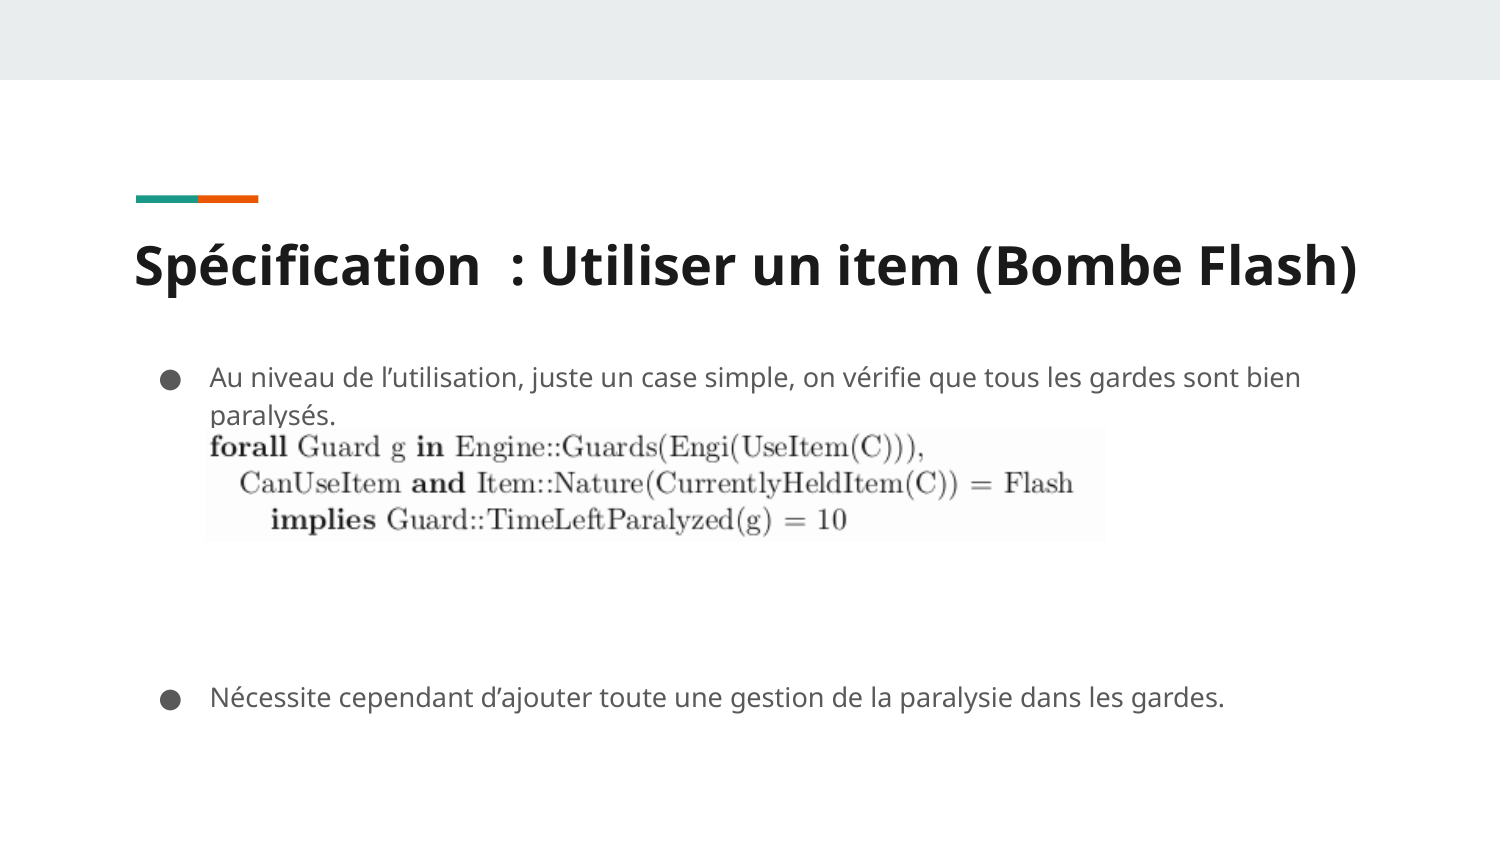

# Spécification : Utiliser un item (Bombe Flash)
Au niveau de l’utilisation, juste un case simple, on vérifie que tous les gardes sont bien paralysés.
Nécessite cependant d’ajouter toute une gestion de la paralysie dans les gardes.